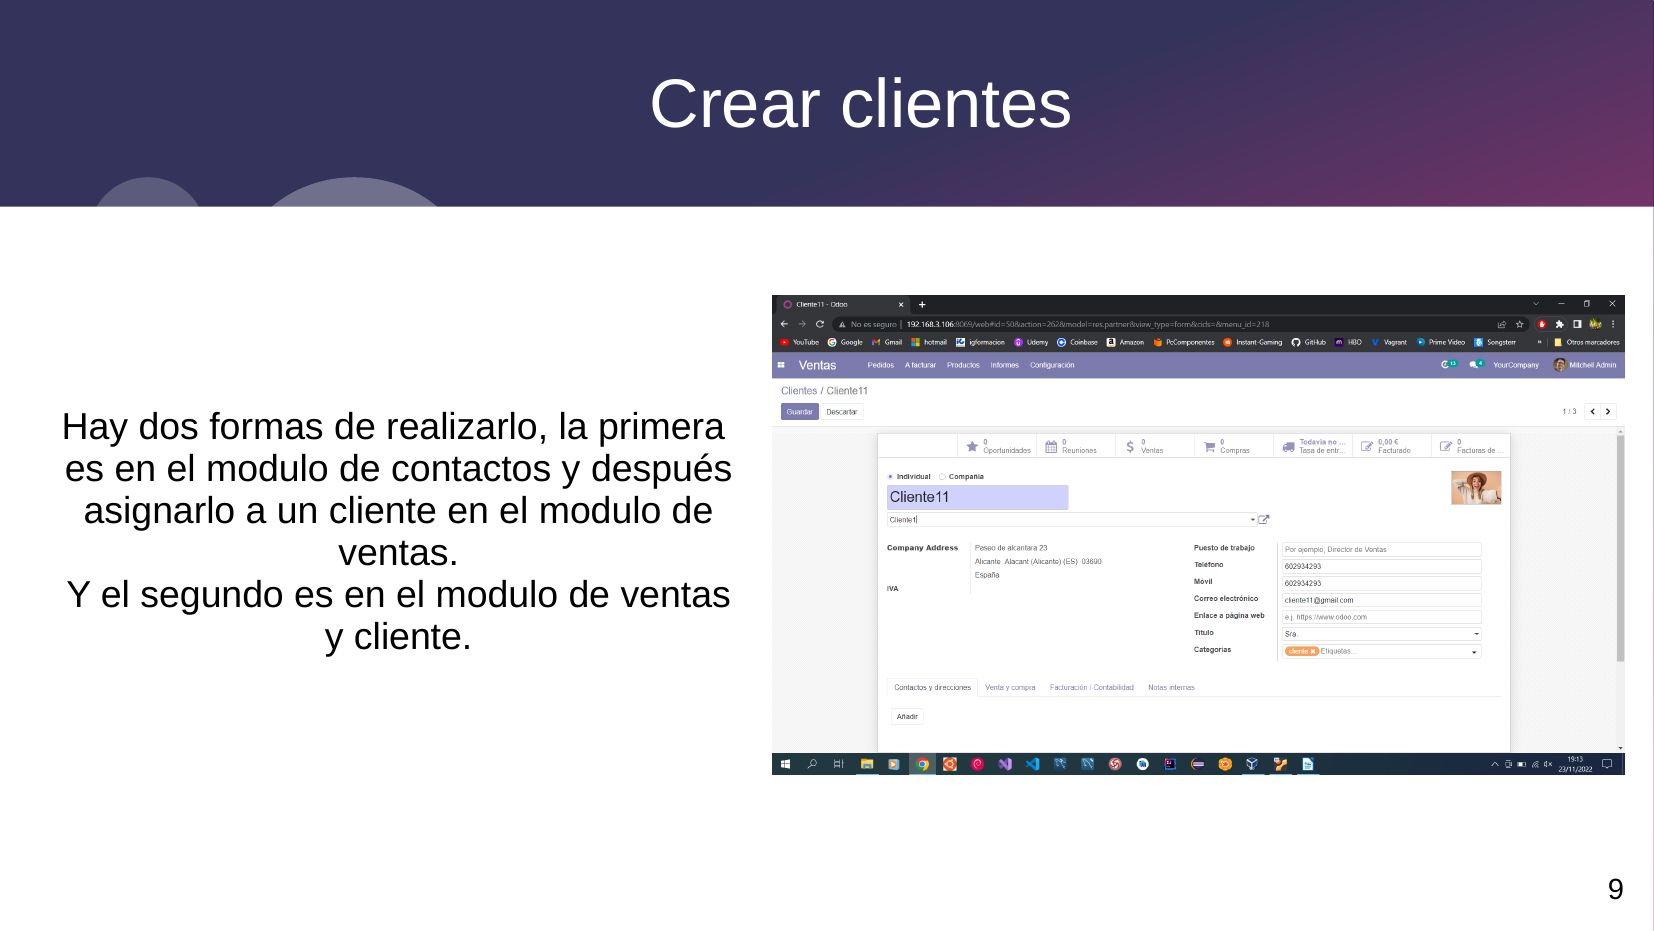

# Crear clientes
Hay dos formas de realizarlo, la primera es en el modulo de contactos y después asignarlo a un cliente en el modulo de ventas.
Y el segundo es en el modulo de ventas y cliente.